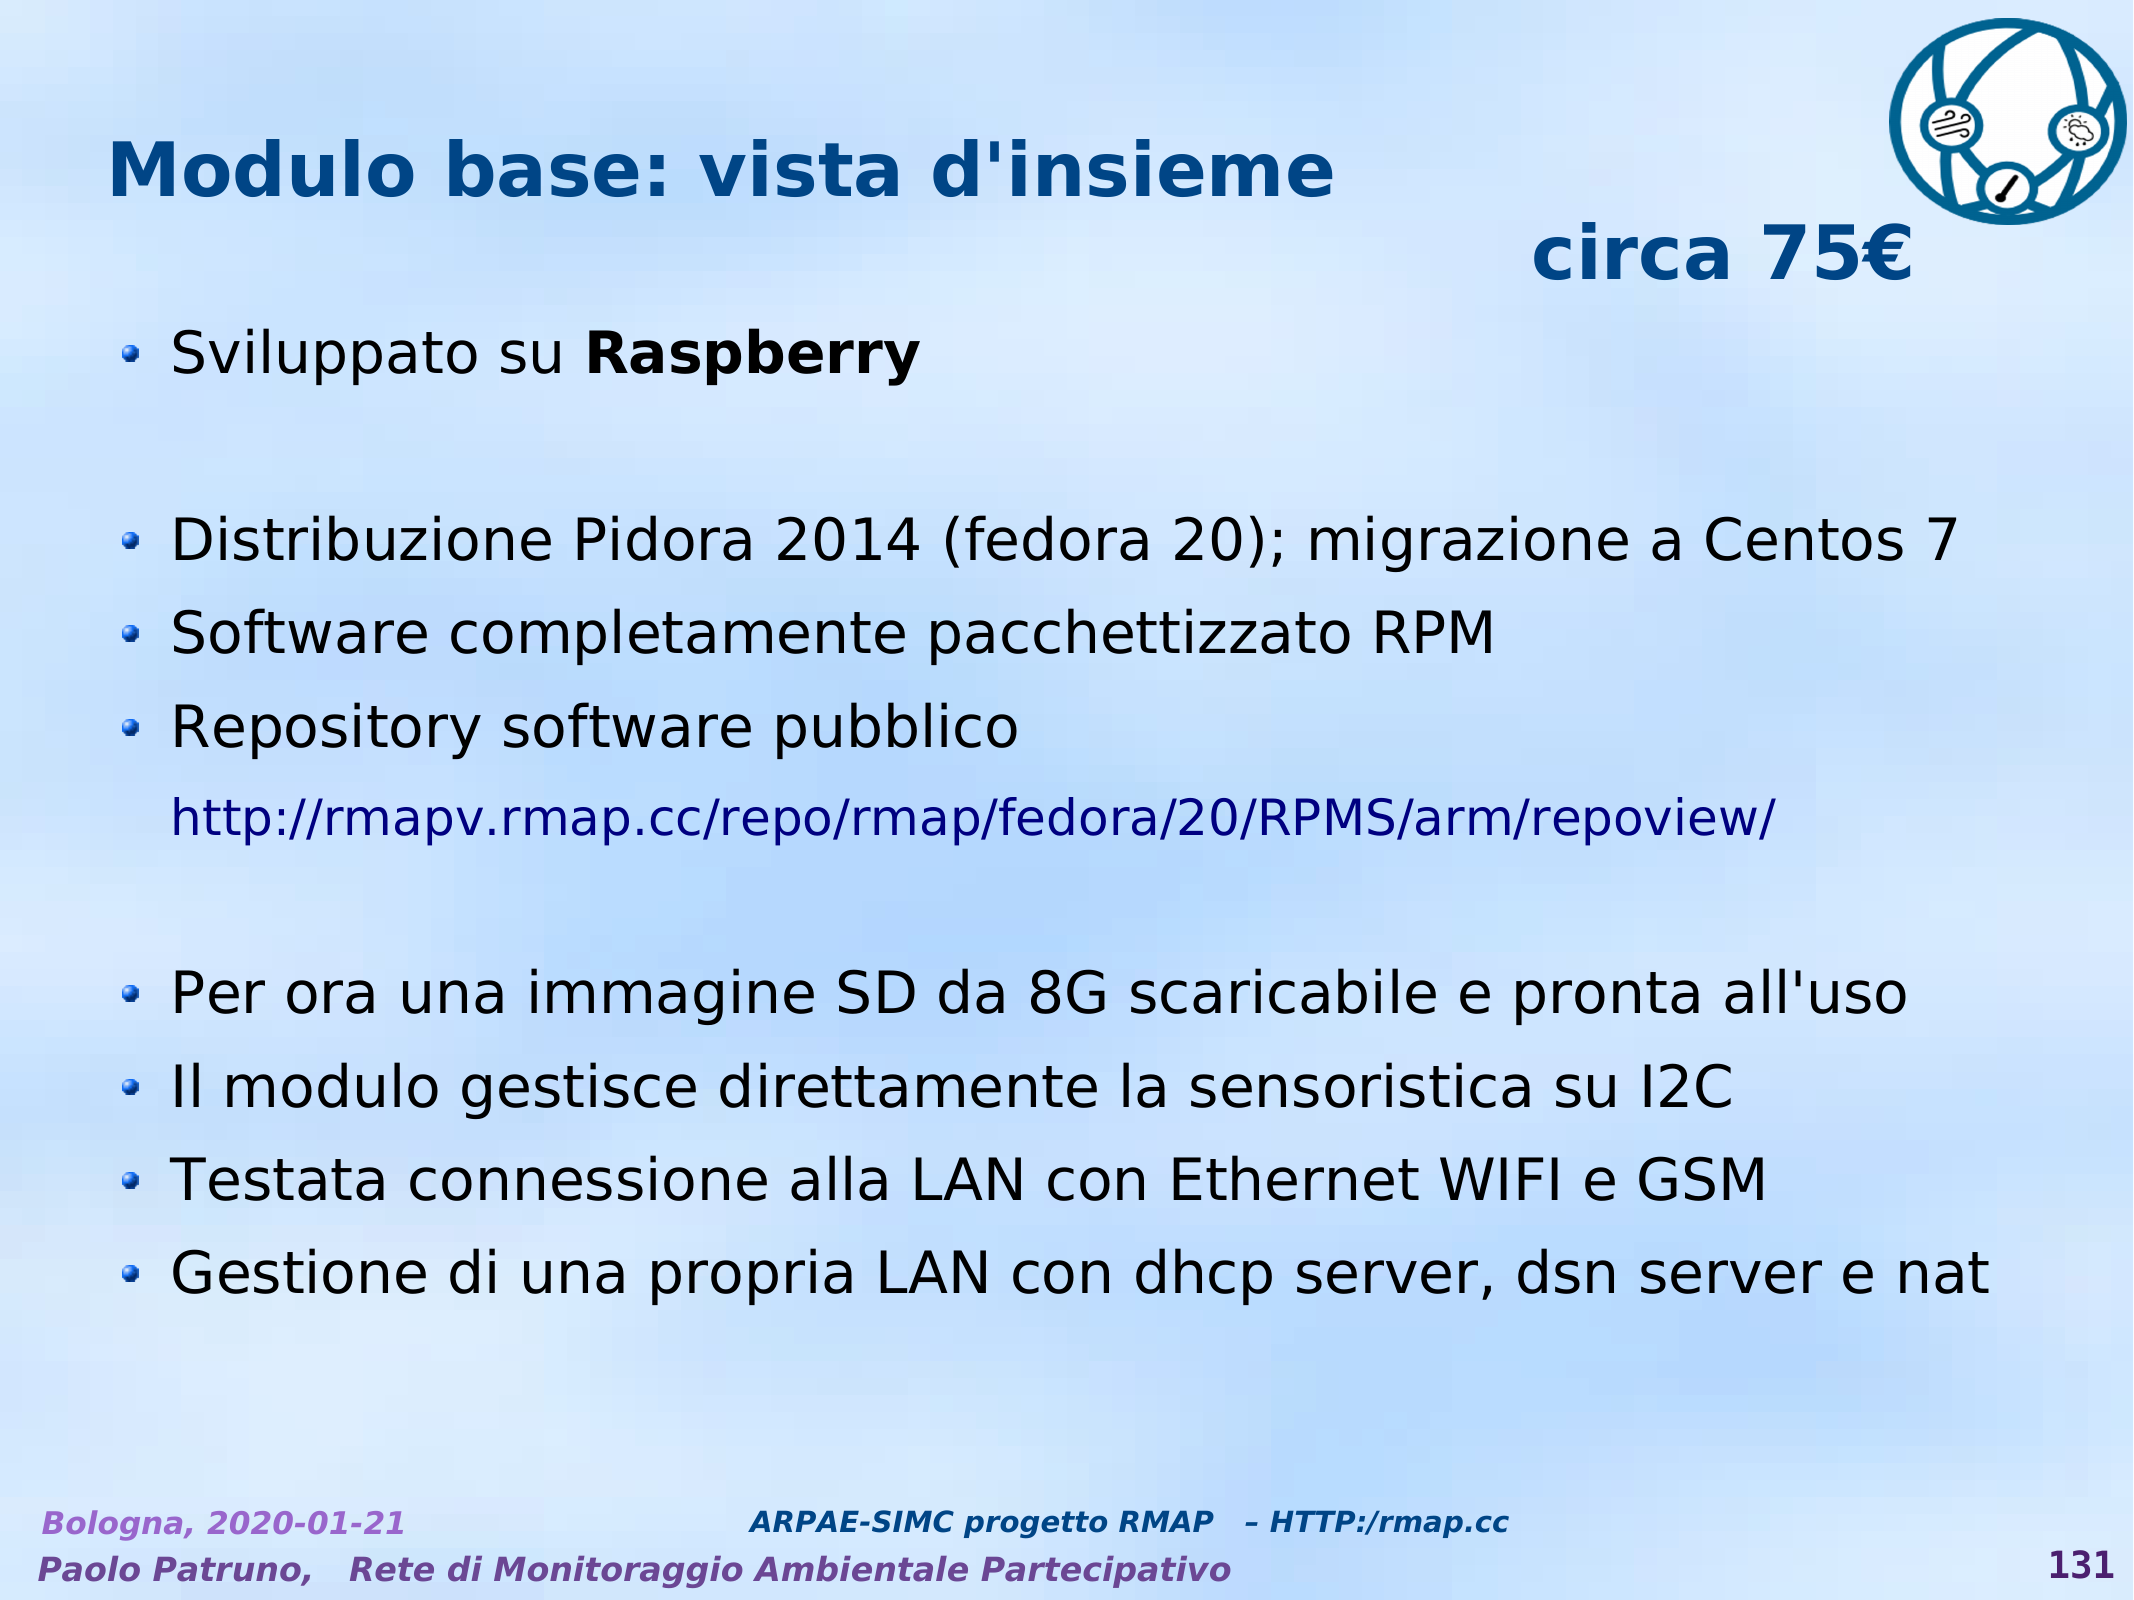

# Modulo base: vista d'insieme circa 75€
Sviluppato su Raspberry
Distribuzione Pidora 2014 (fedora 20); migrazione a Centos 7
Software completamente pacchettizzato RPM
Repository software pubblico
http://rmapv.rmap.cc/repo/rmap/fedora/20/RPMS/arm/repoview/
Per ora una immagine SD da 8G scaricabile e pronta all'uso
Il modulo gestisce direttamente la sensoristica su I2C
Testata connessione alla LAN con Ethernet WIFI e GSM
Gestione di una propria LAN con dhcp server, dsn server e nat